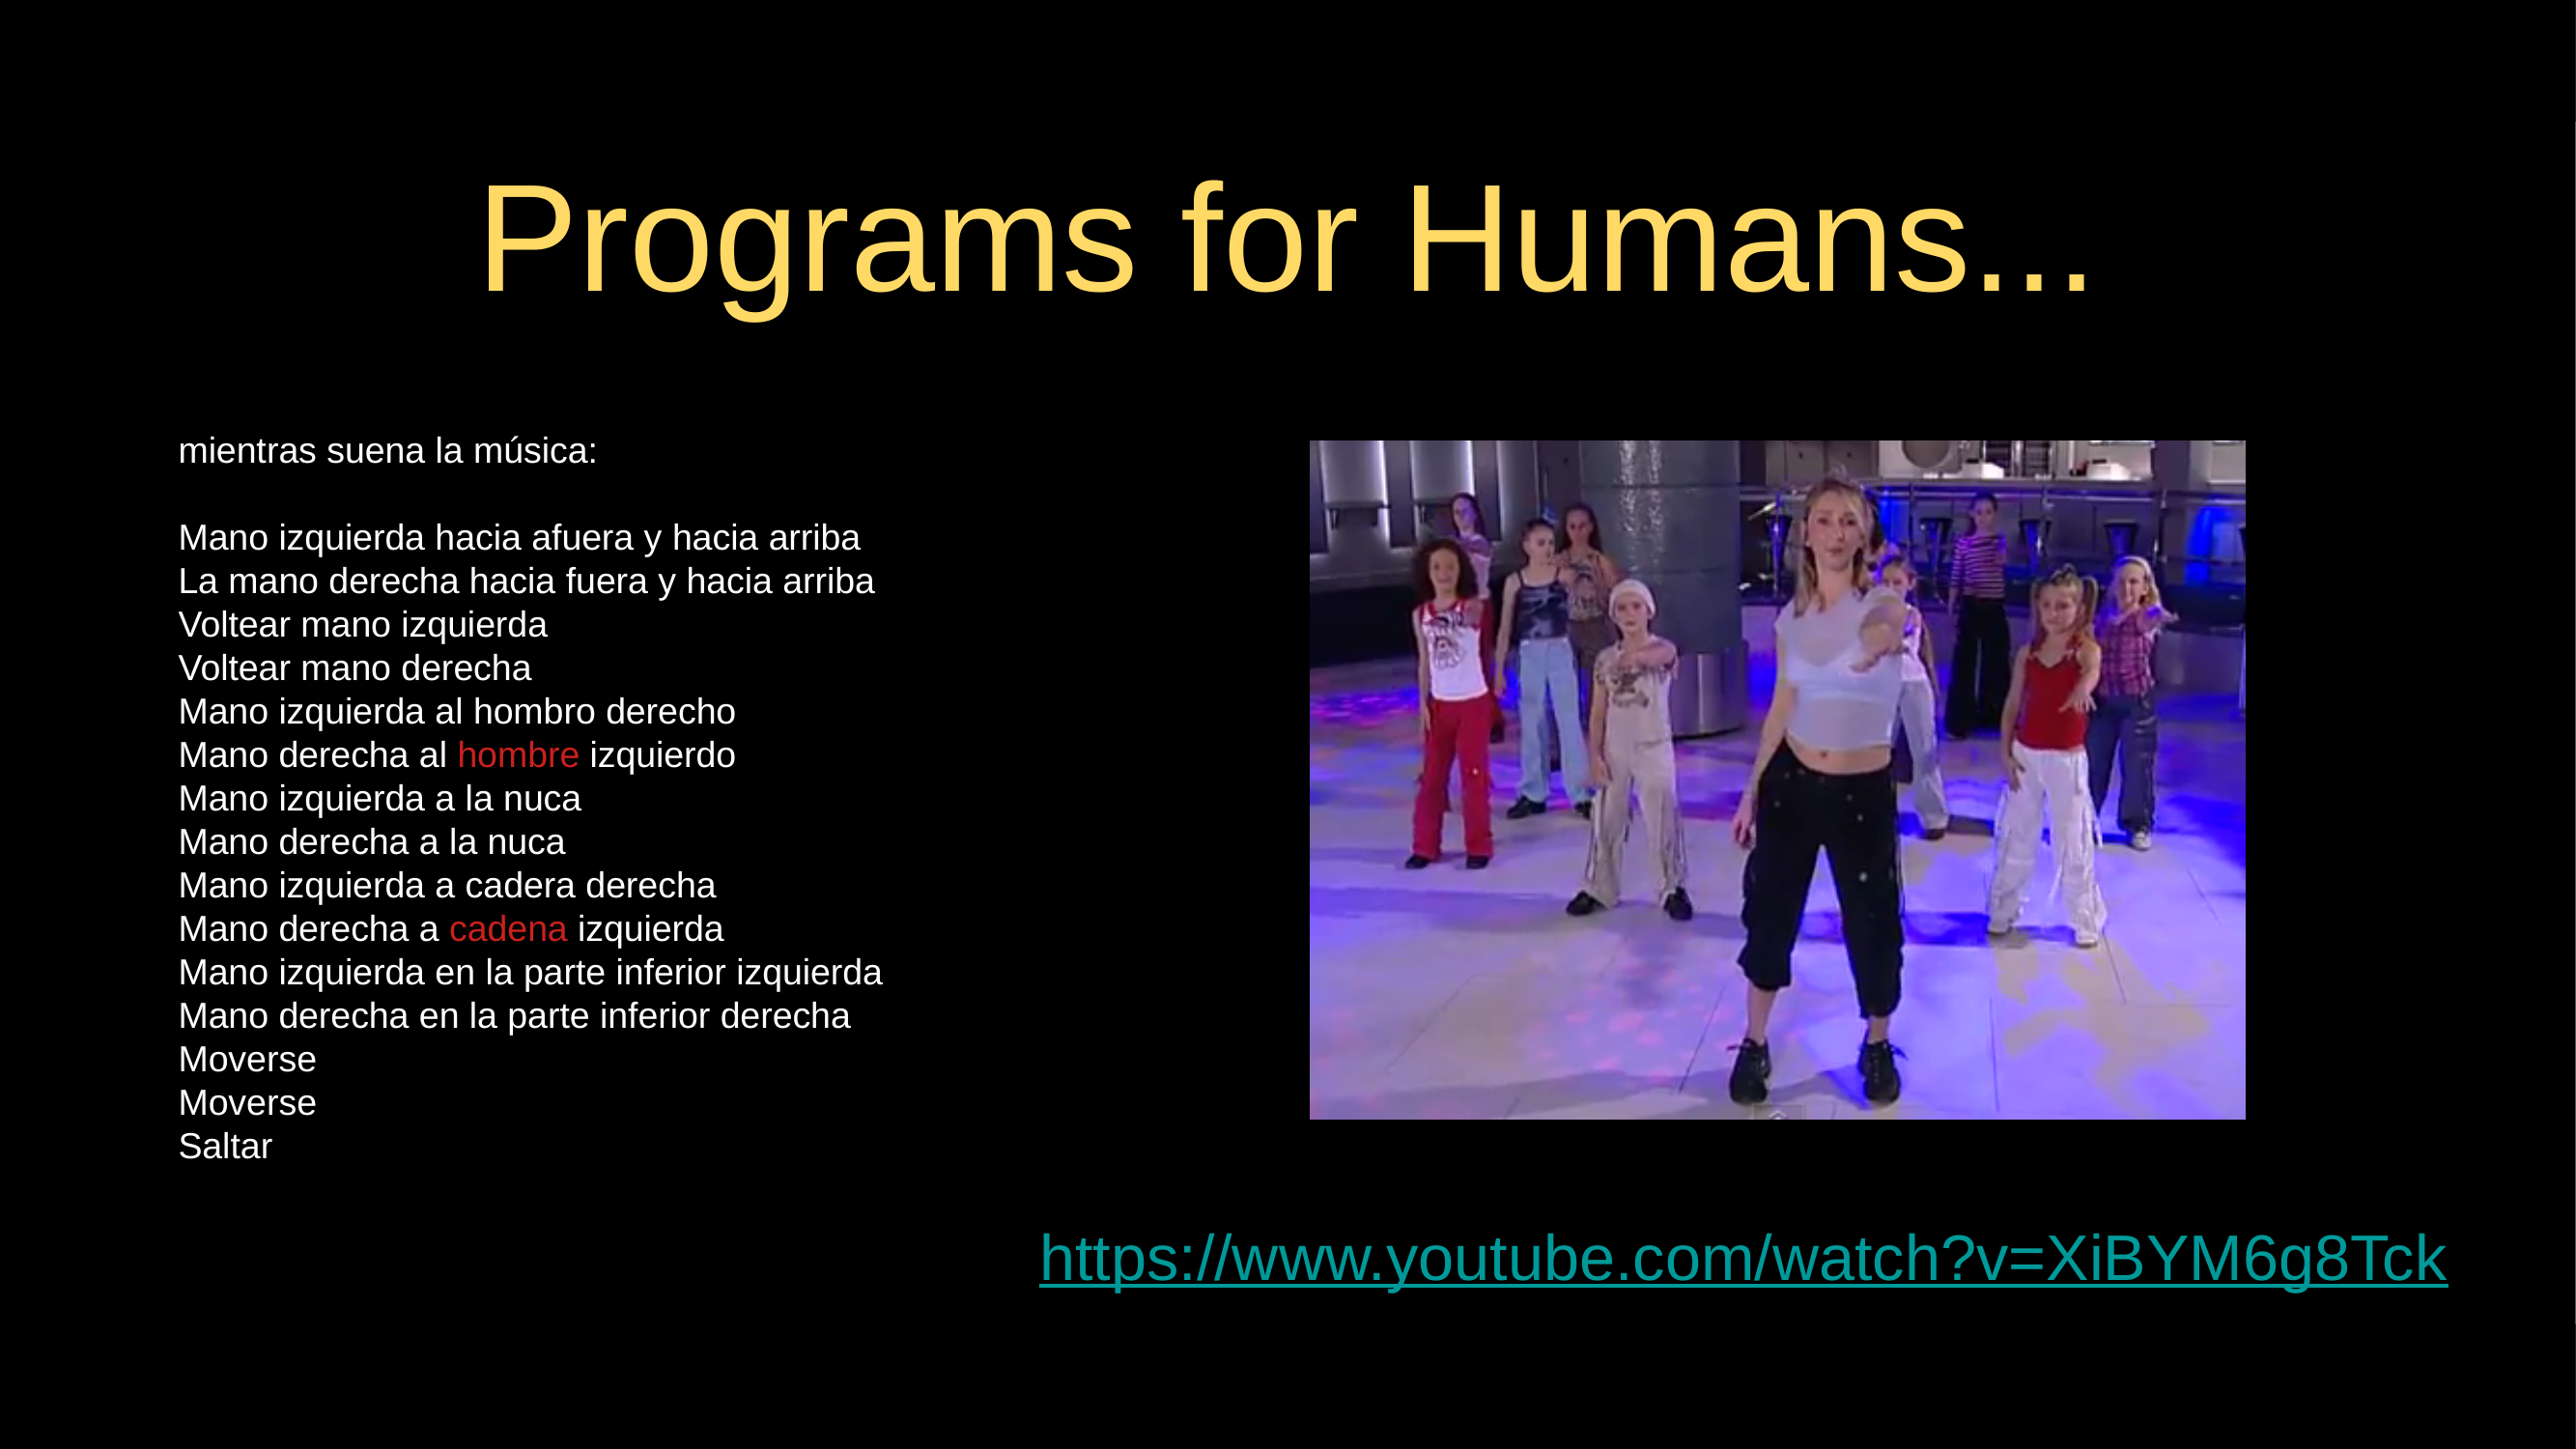

# Programs for Humans...
mientras suena la música:
Mano izquierda hacia afuera y hacia arriba
La mano derecha hacia fuera y hacia arriba
Voltear mano izquierda
Voltear mano derecha
Mano izquierda al hombro derecho
Mano derecha al hombre izquierdo
Mano izquierda a la nuca
Mano derecha a la nuca
Mano izquierda a cadera derecha
Mano derecha a cadena izquierda
Mano izquierda en la parte inferior izquierda
Mano derecha en la parte inferior derecha
Moverse
Moverse
Saltar
https://www.youtube.com/watch?v=XiBYM6g8Tck